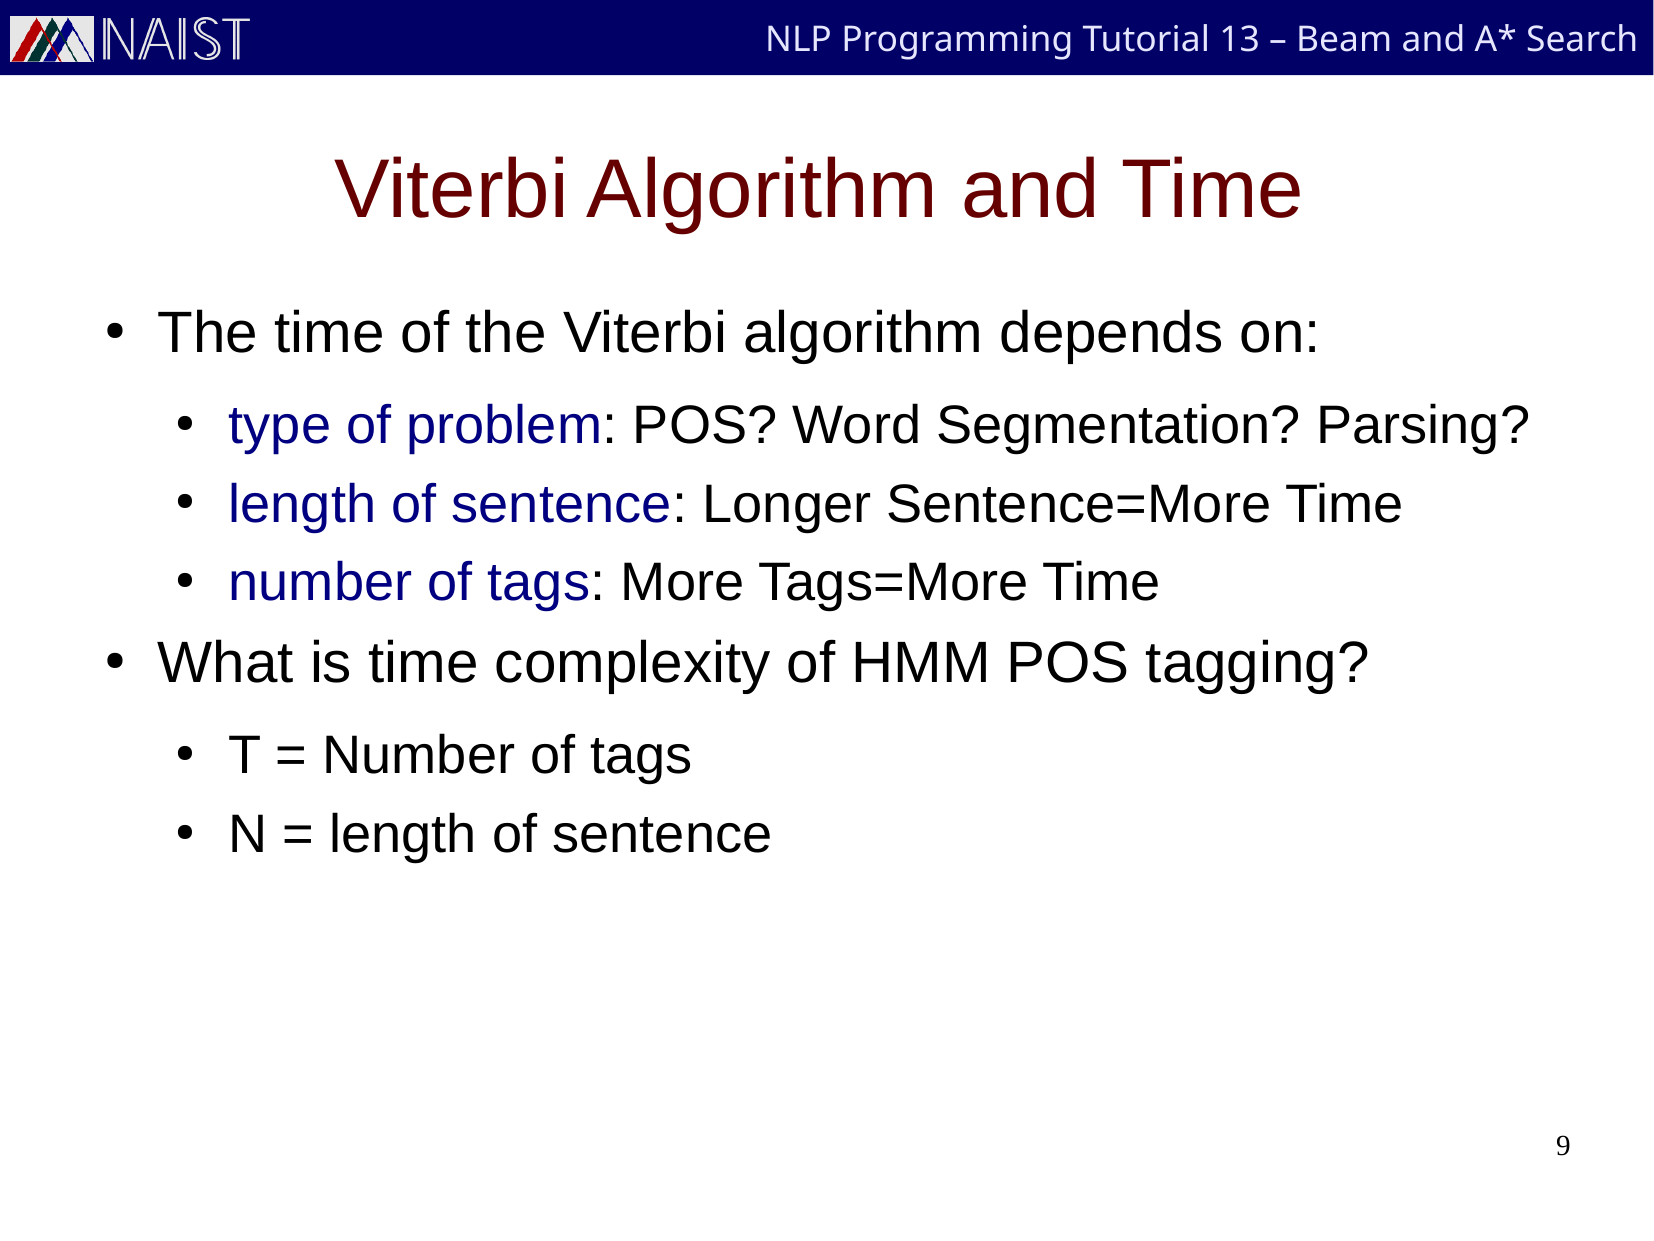

# Viterbi Algorithm and Time
The time of the Viterbi algorithm depends on:
type of problem: POS? Word Segmentation? Parsing?
length of sentence: Longer Sentence=More Time
number of tags: More Tags=More Time
What is time complexity of HMM POS tagging?
T = Number of tags
N = length of sentence
9